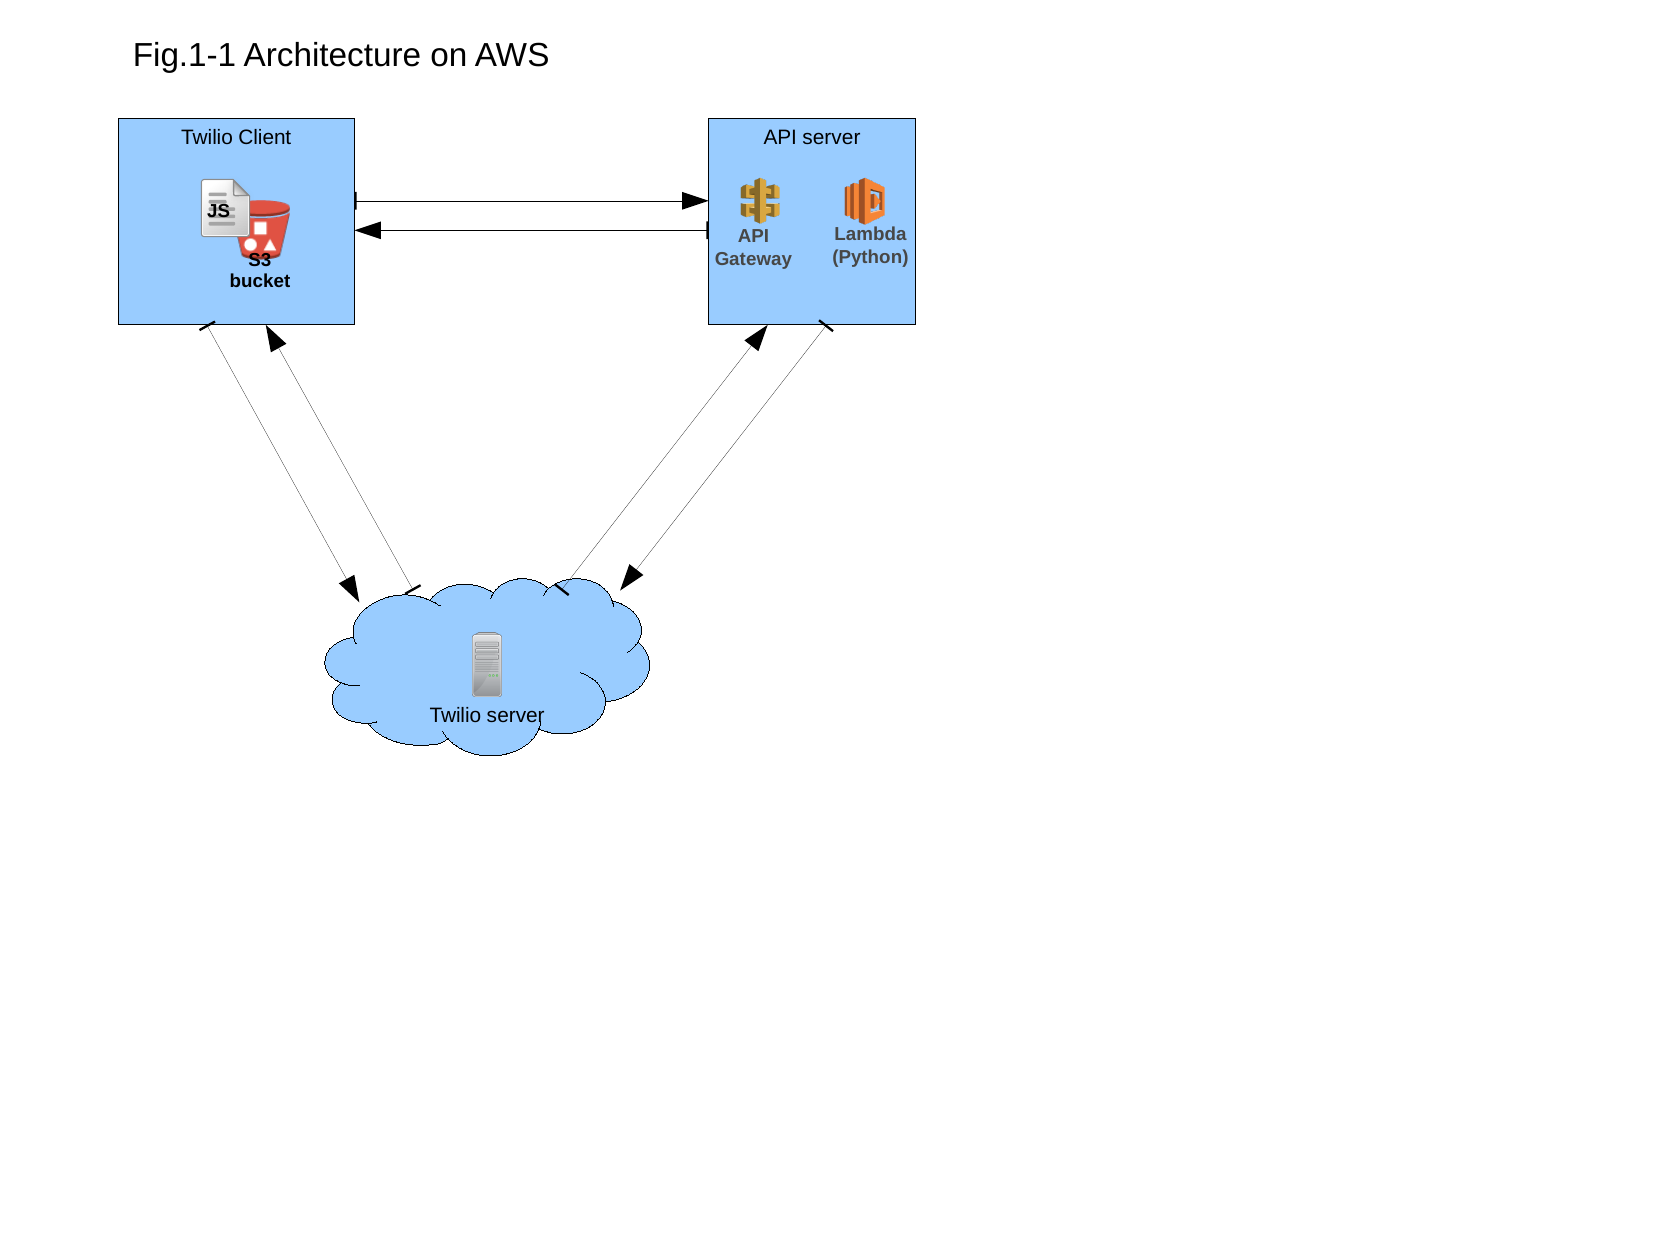

Fig.1-1 Architecture on AWS
Twilio Client
API server
JS
API Gateway
Lambda
(Python)
S3 bucket
Twilio server